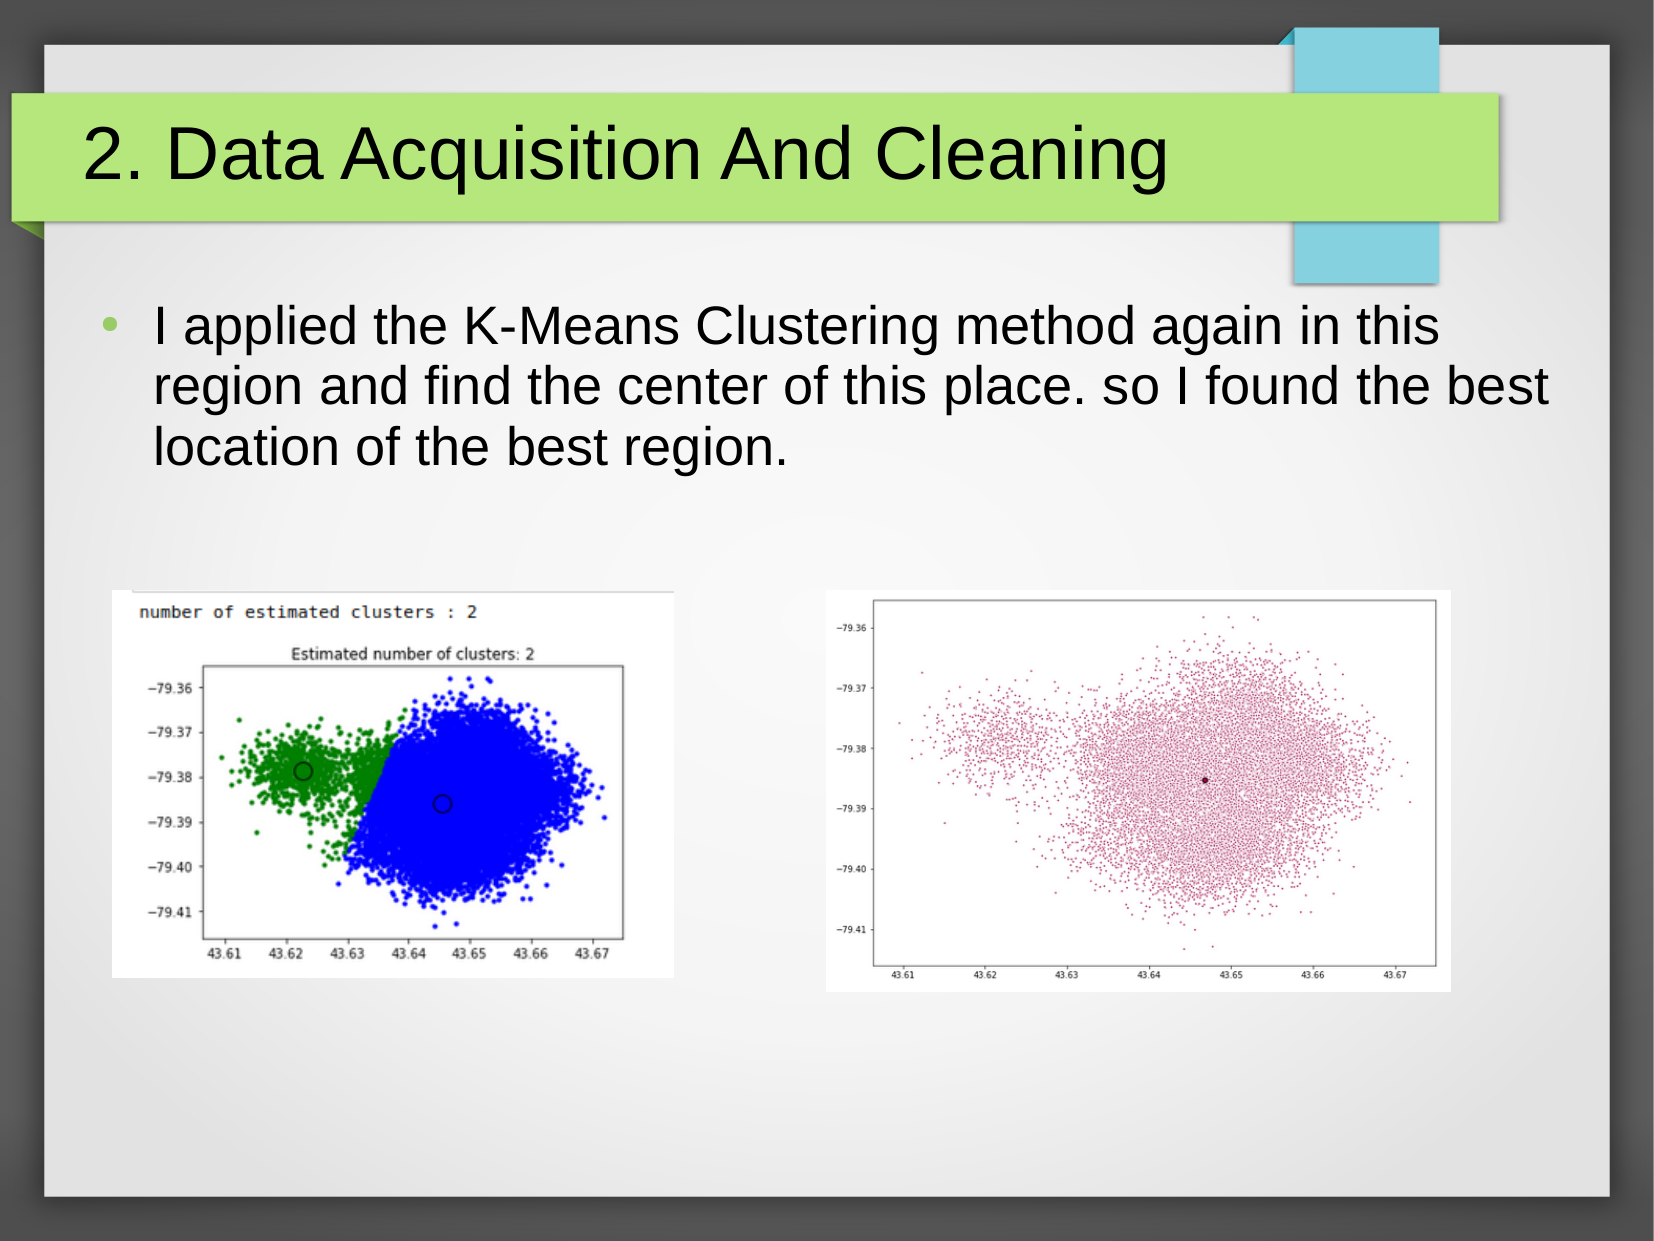

# 2. Data Acquisition And Cleaning
I applied the K-Means Clustering method again in this region and find the center of this place. so I found the best location of the best region.